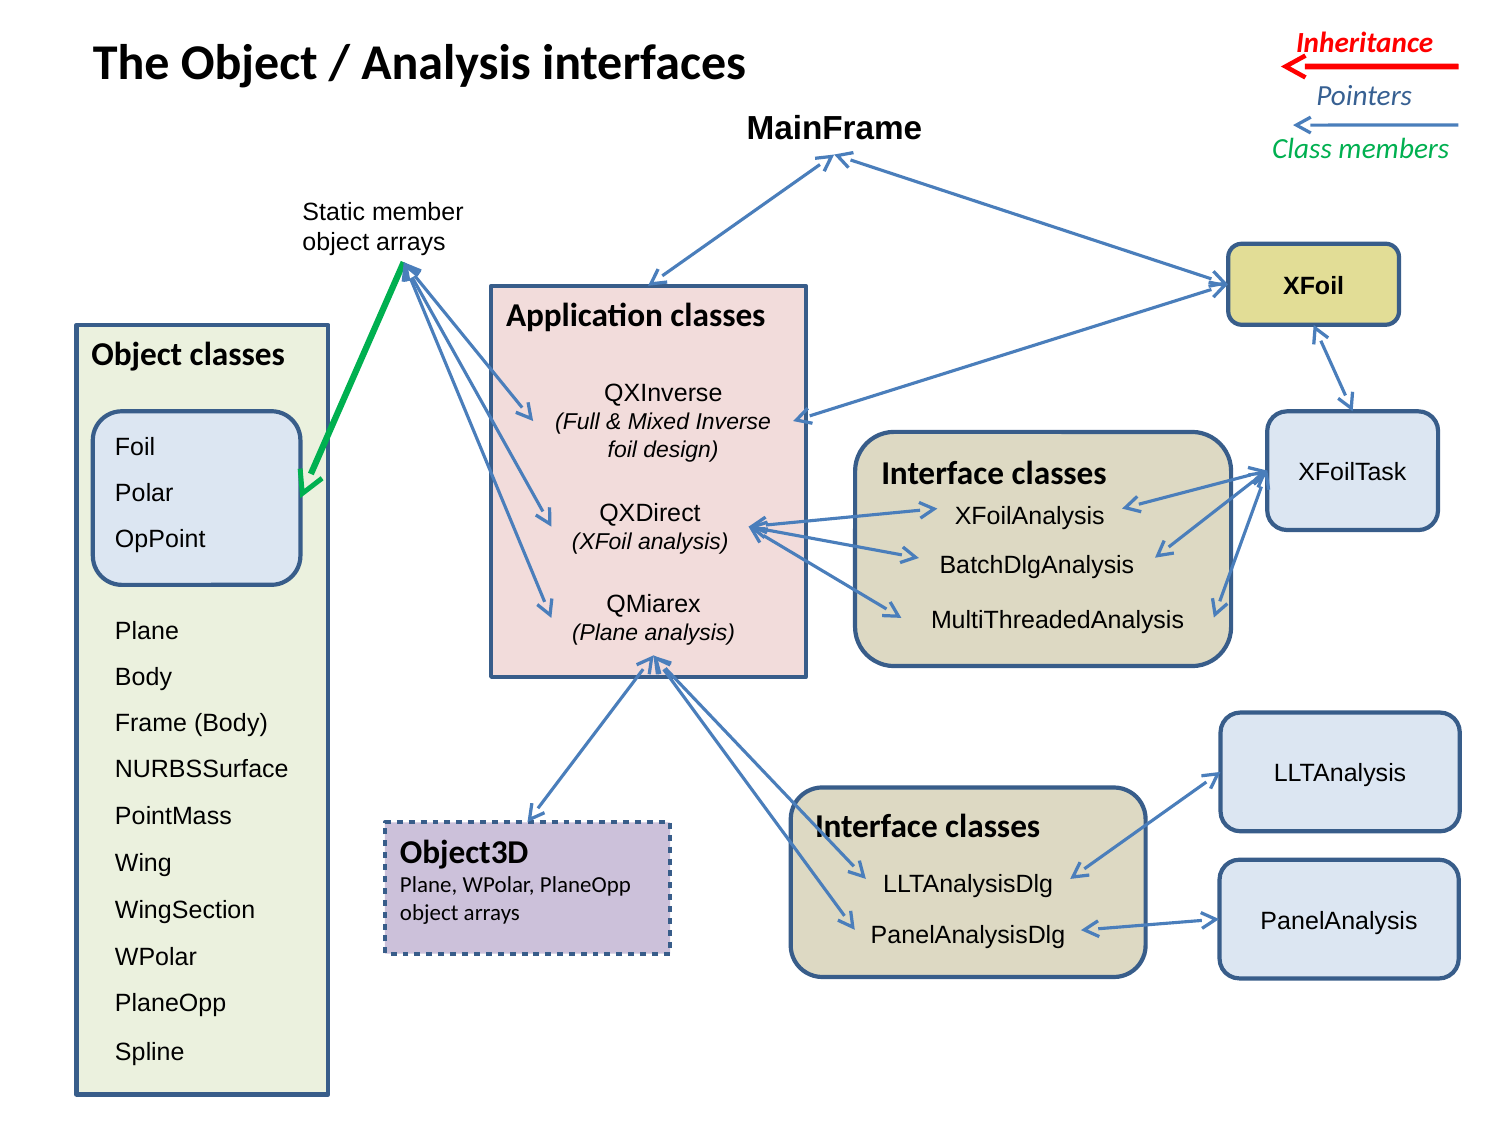

Inheritance
The Object / Analysis interfaces
Pointers
MainFrame
Class members
Static member object arrays
XFoil
Application classes
QXInverse
(Full & Mixed Inverse foil design)
QXDirect
(XFoil analysis)
QMiarex
(Plane analysis)
Object classes
XFoilTask
Foil
Interface classes
XFoilAnalysis
BatchDlgAnalysis
MultiThreadedAnalysis
Polar
OpPoint
Plane
Body
Frame (Body)
LLTAnalysis
NURBSSurface
Interface classes
LLTAnalysisDlg
PanelAnalysisDlg
PointMass
Object3D
Plane, WPolar, PlaneOpp object arrays
Wing
PanelAnalysis
WingSection
WPolar
PlaneOpp
Spline